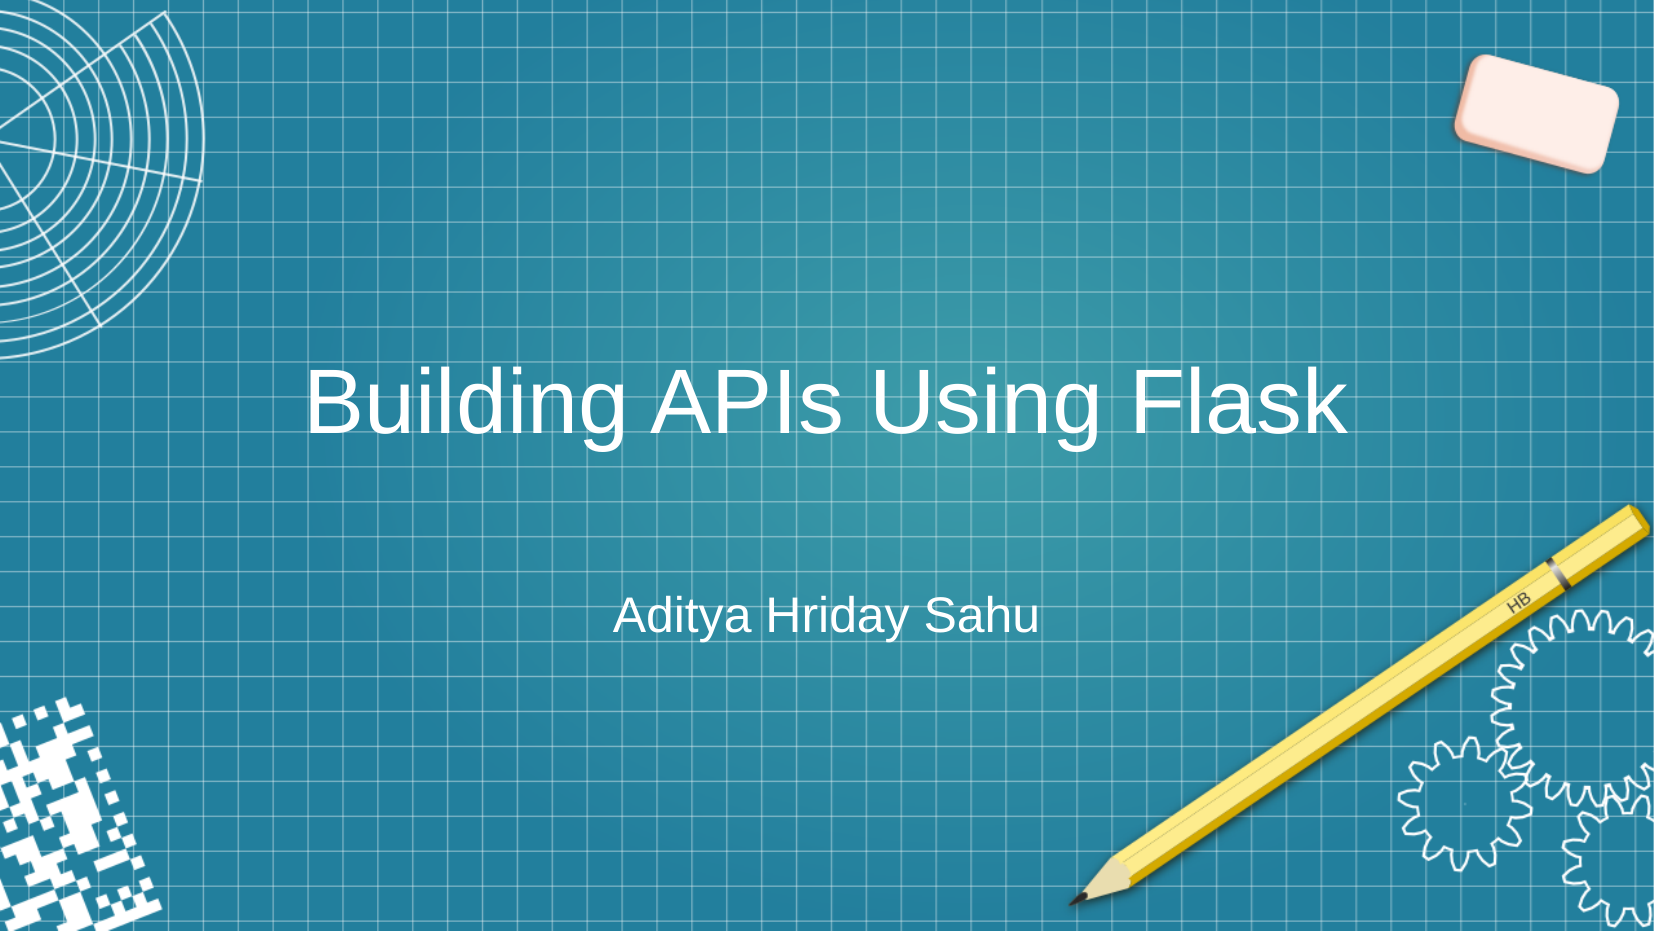

# Building APIs Using Flask
Aditya Hriday Sahu